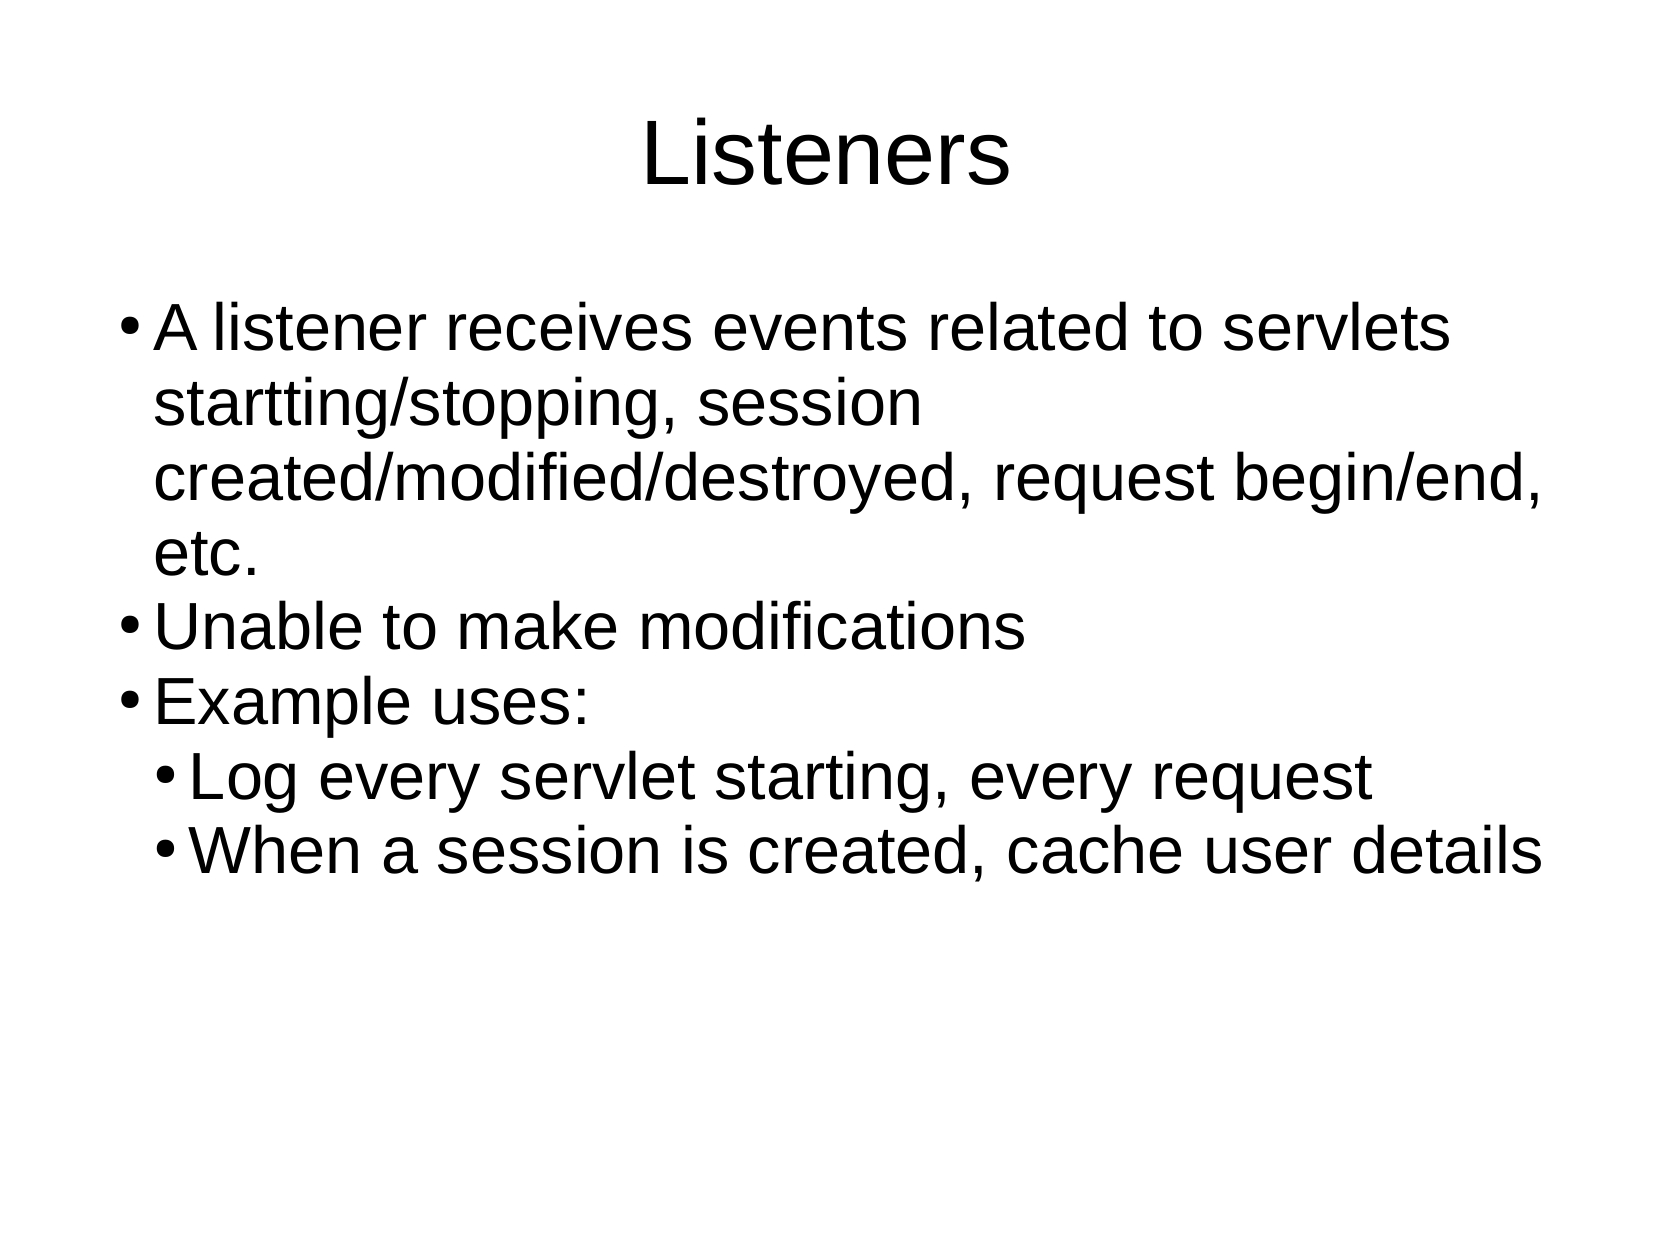

# Listeners
A listener receives events related to servlets startting/stopping, session created/modified/destroyed, request begin/end, etc.
Unable to make modifications
Example uses:
Log every servlet starting, every request
When a session is created, cache user details